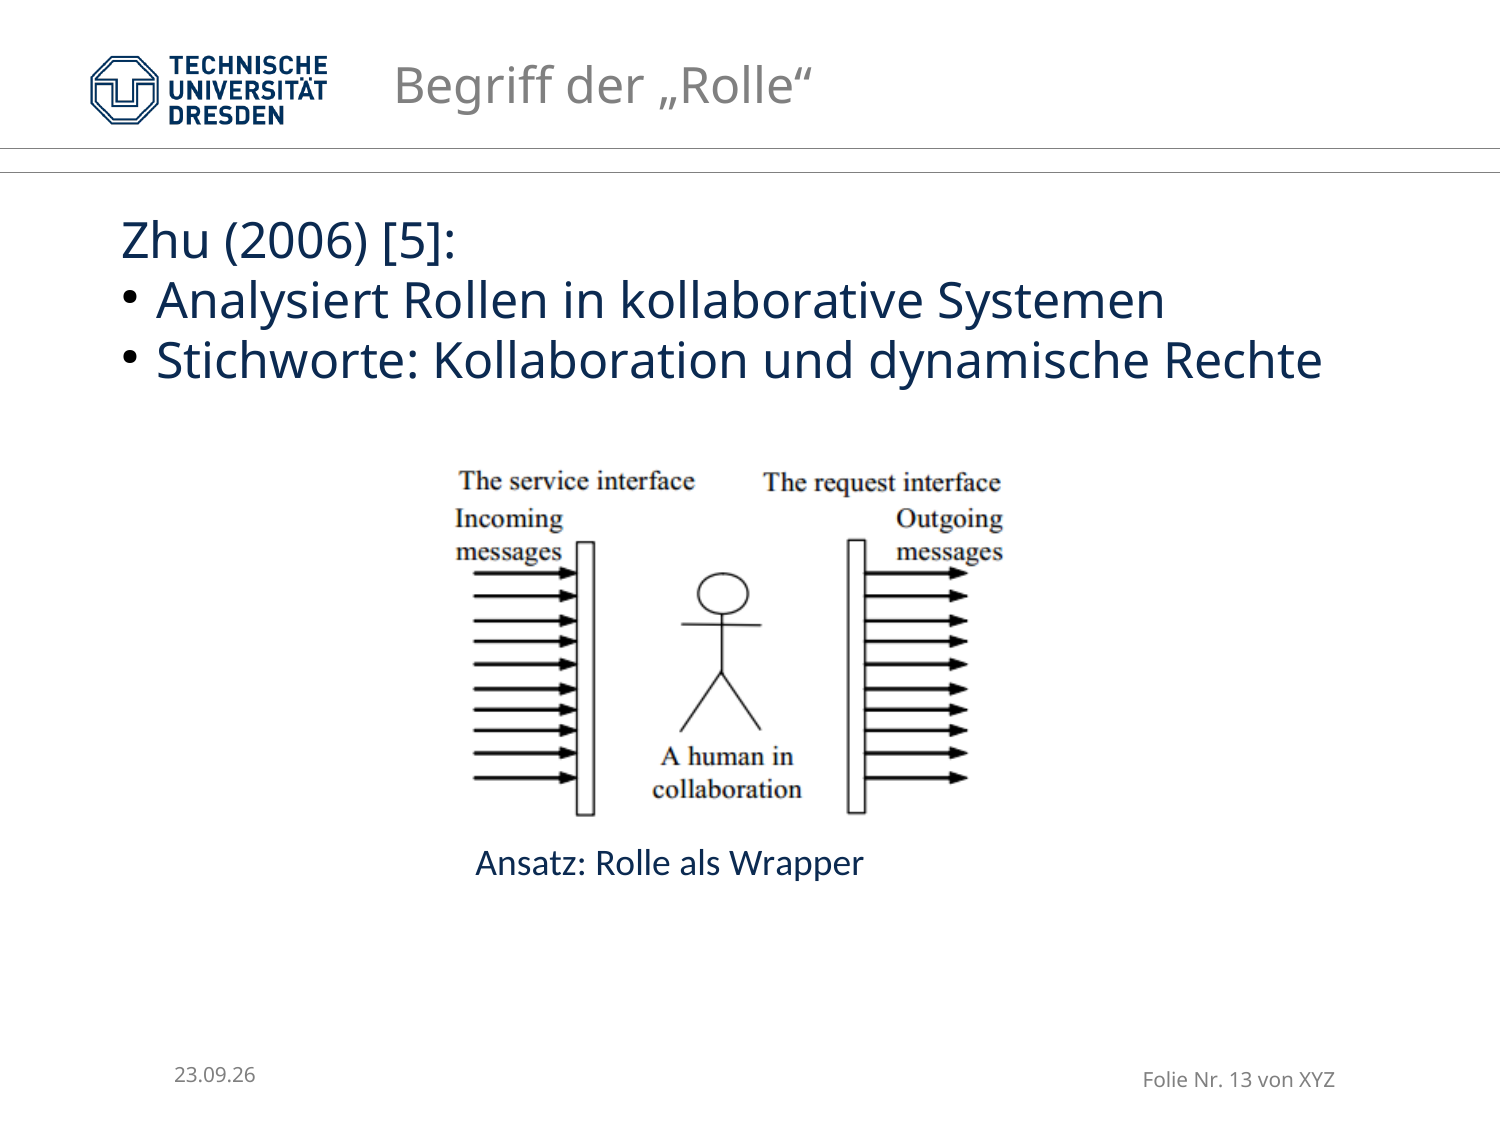

# Begriff der „Rolle“
Zhu (2006) [5]:
Analysiert Rollen in kollaborative Systemen
Stichworte: Kollaboration und dynamische Rechte
Ansatz: Rolle als Wrapper